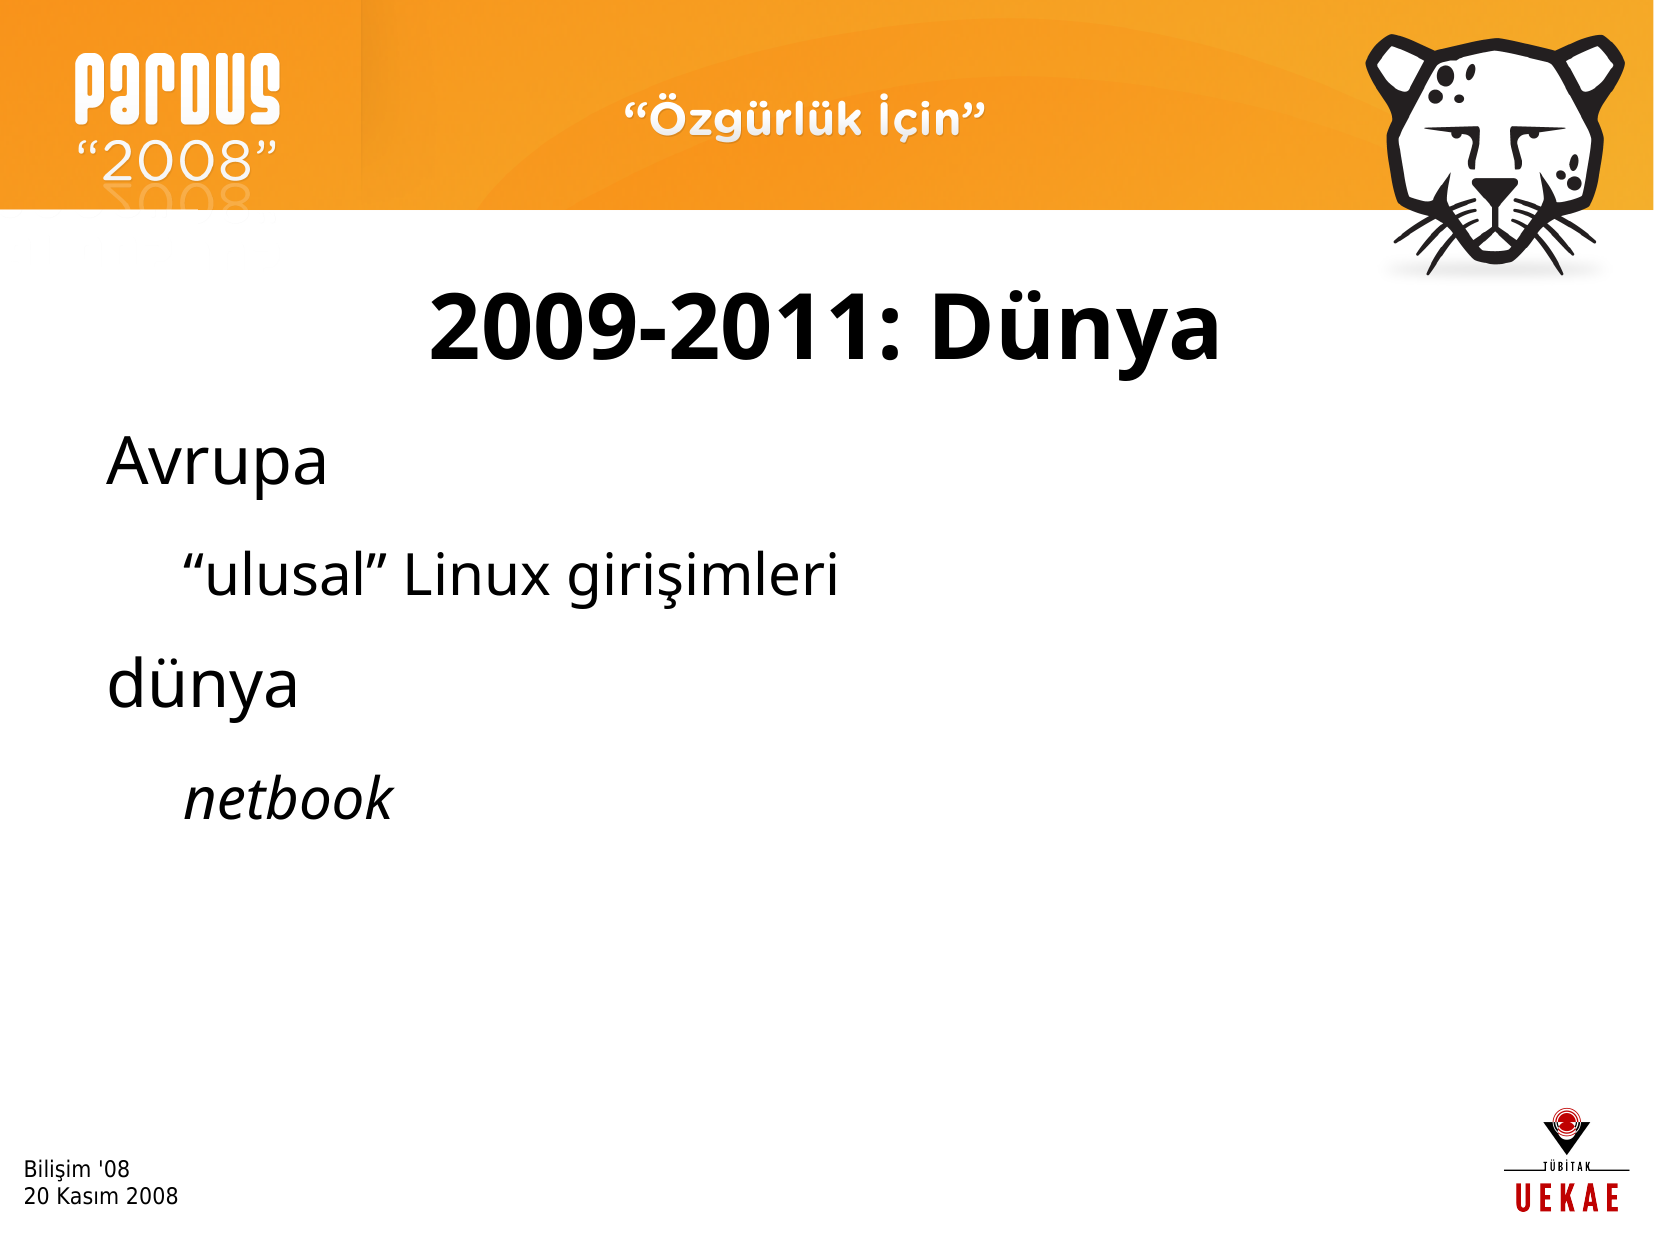

# 2009-2011: Dünya
Avrupa
“ulusal” Linux girişimleri
dünya
netbook